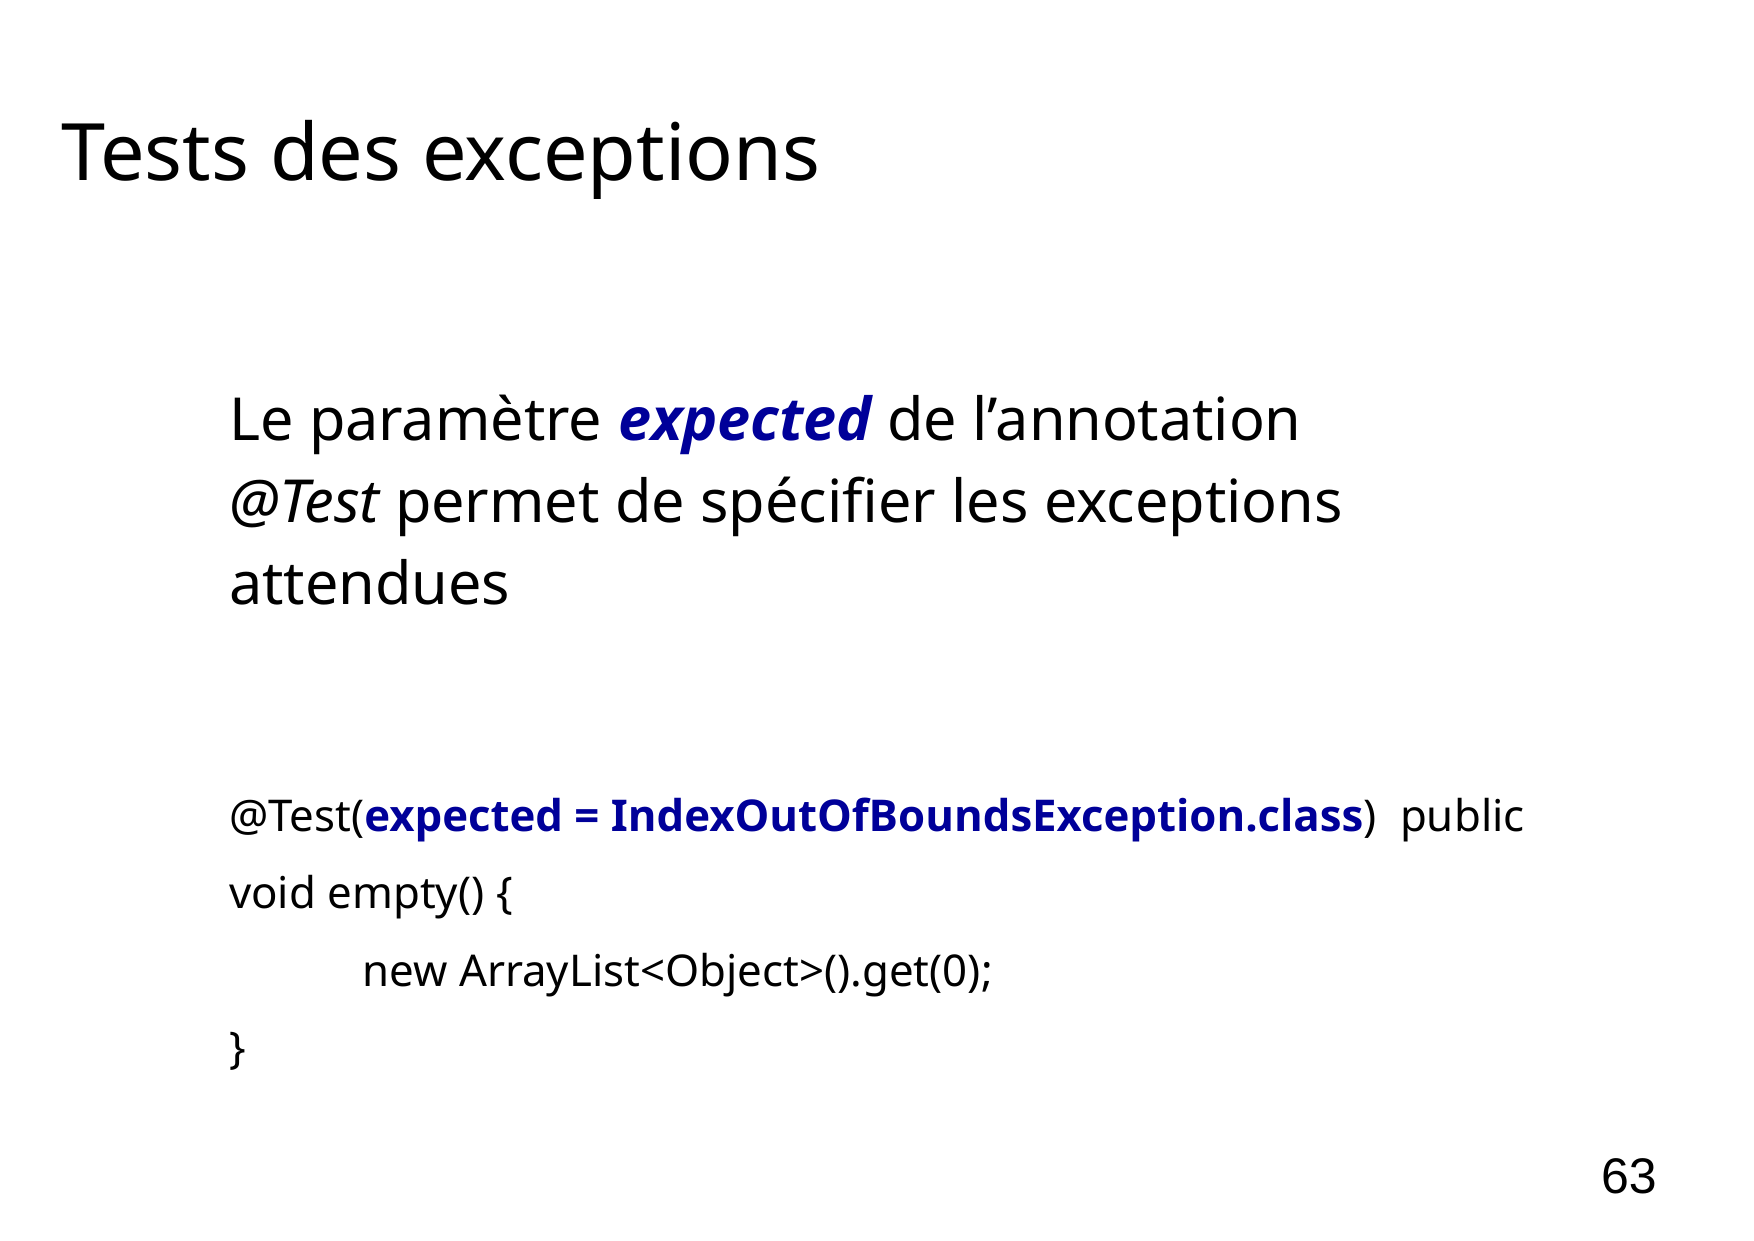

# Tests des exceptions
Le paramètre expected de l’annotation @Test permet de spécifier les exceptions attendues
@Test(expected = IndexOutOfBoundsException.class) public void empty() {
new ArrayList<Object>().get(0);
}
63